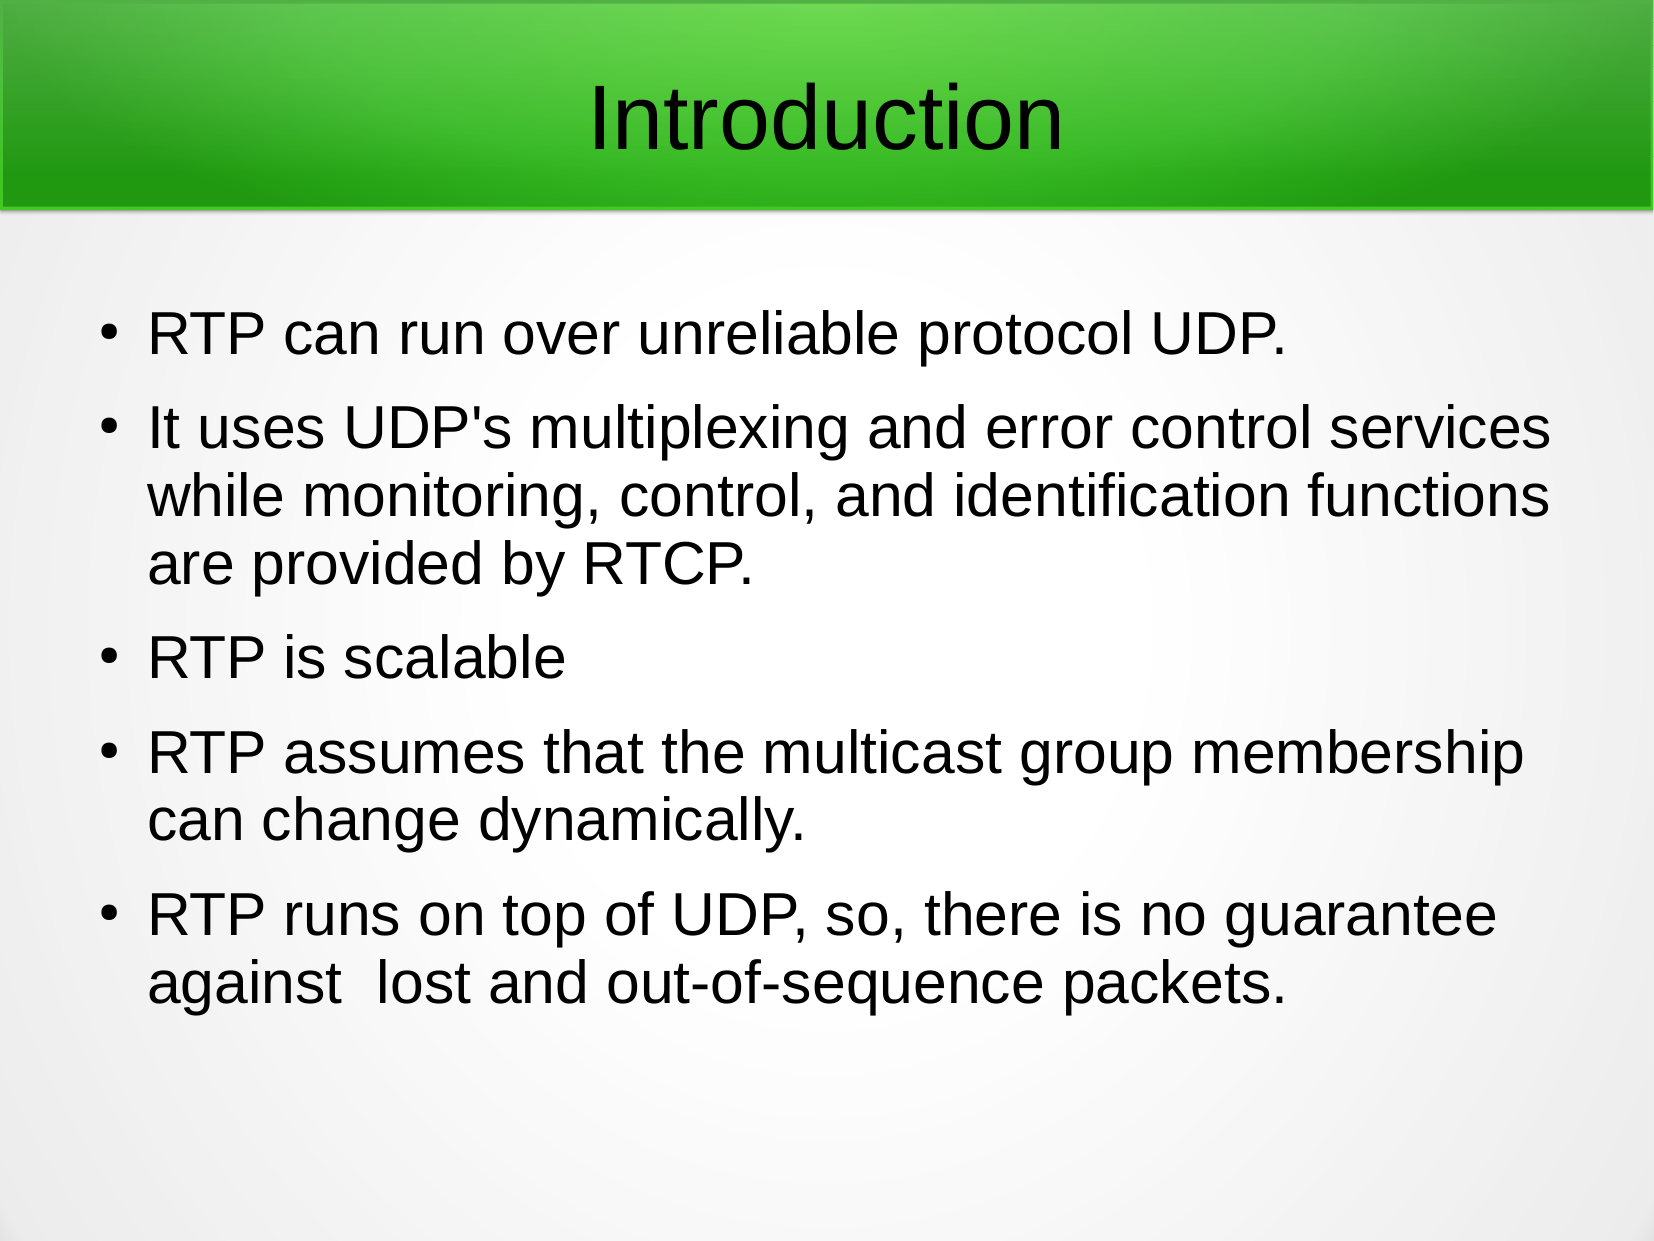

# Introduction
RTP can run over unreliable protocol UDP.
It uses UDP's multiplexing and error control services while monitoring, control, and identification functions are provided by RTCP.
RTP is scalable
RTP assumes that the multicast group membership can change dynamically.
RTP runs on top of UDP, so, there is no guarantee against lost and out-of-sequence packets.